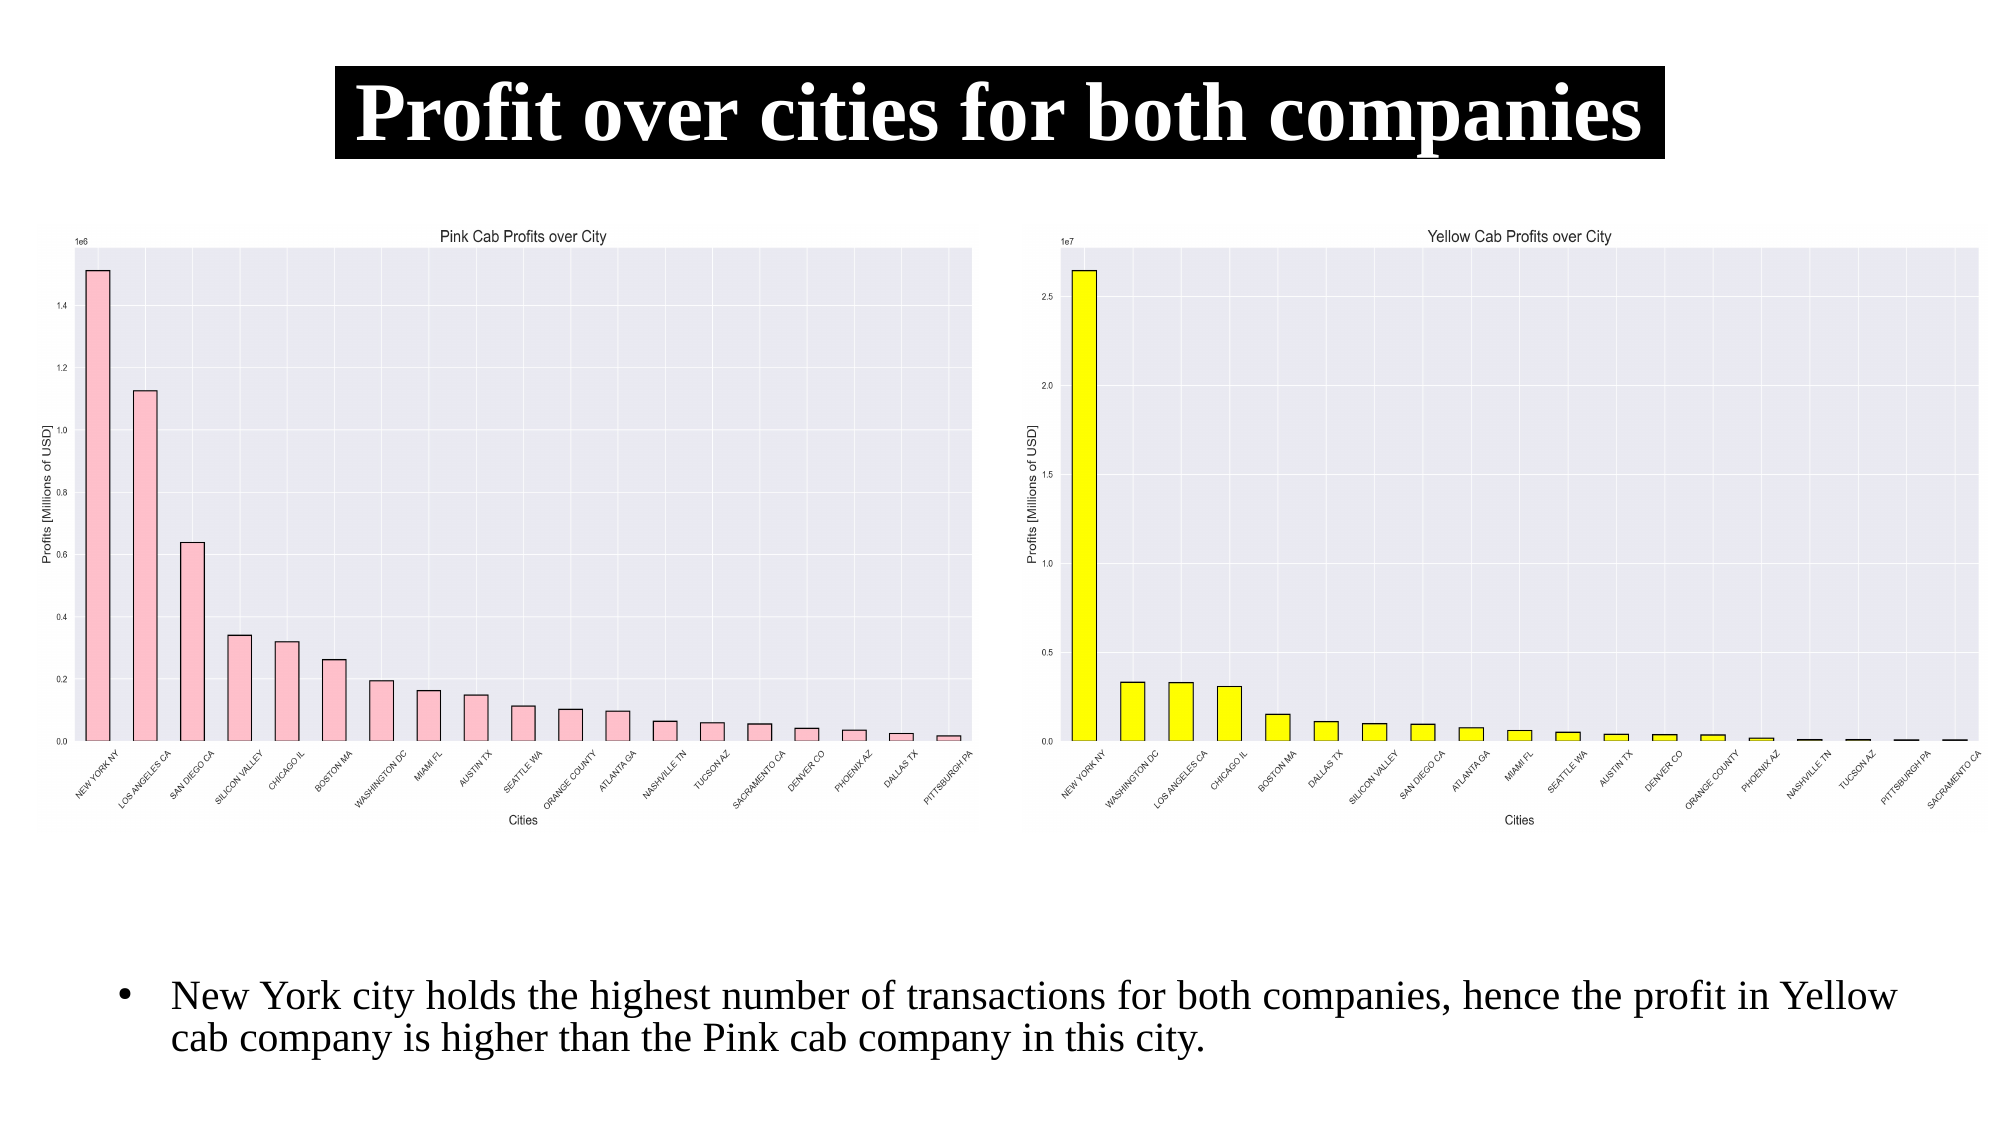

# Profit over cities for both companies
New York city holds the highest number of transactions for both companies, hence the profit in Yellow cab company is higher than the Pink cab company in this city.